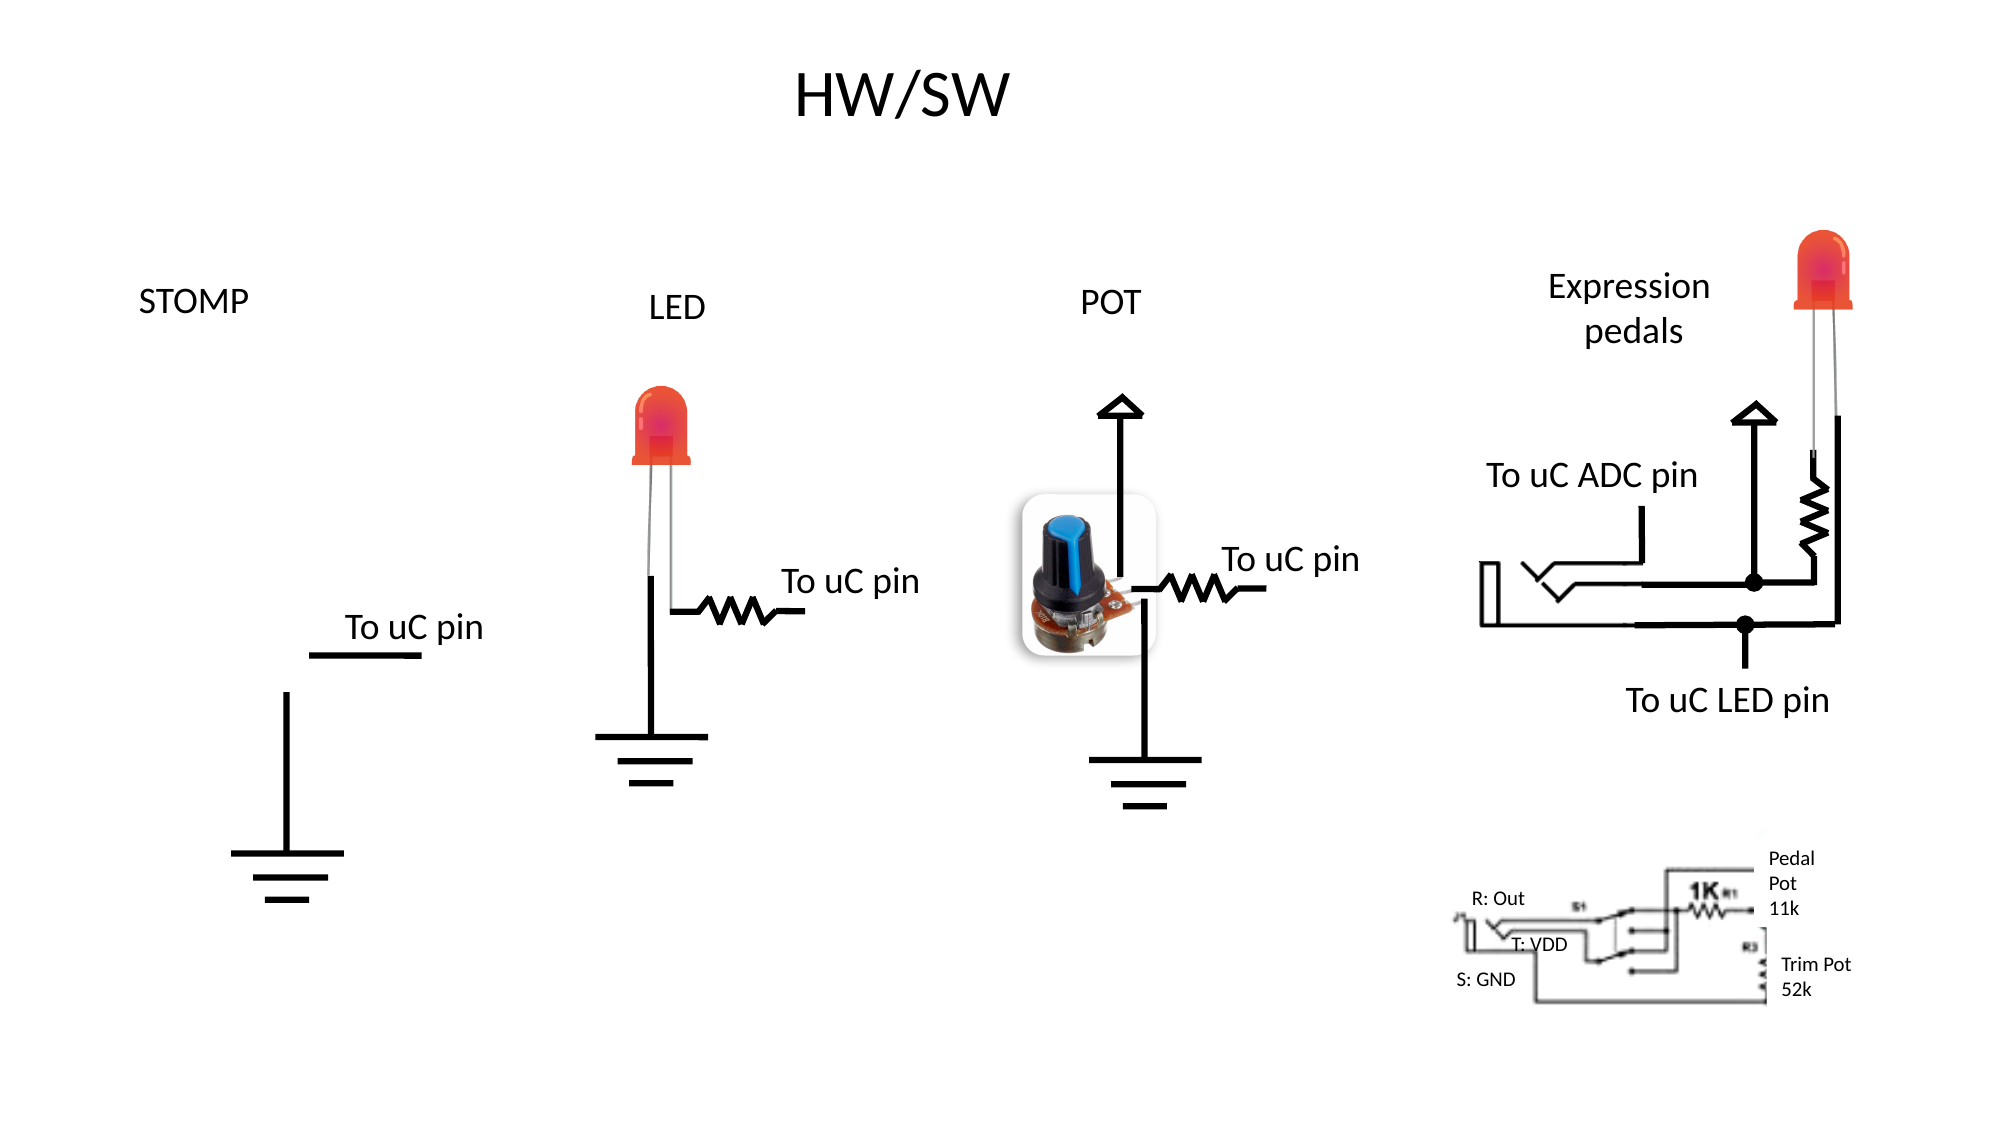

HW/SW
Expression
pedals
STOMP
POT
LED
To uC ADC pin
To uC pin
To uC pin
To uC pin
To uC LED pin
Pedal Pot 11k
R: Out
T: VDD
Trim Pot 52k
S: GND